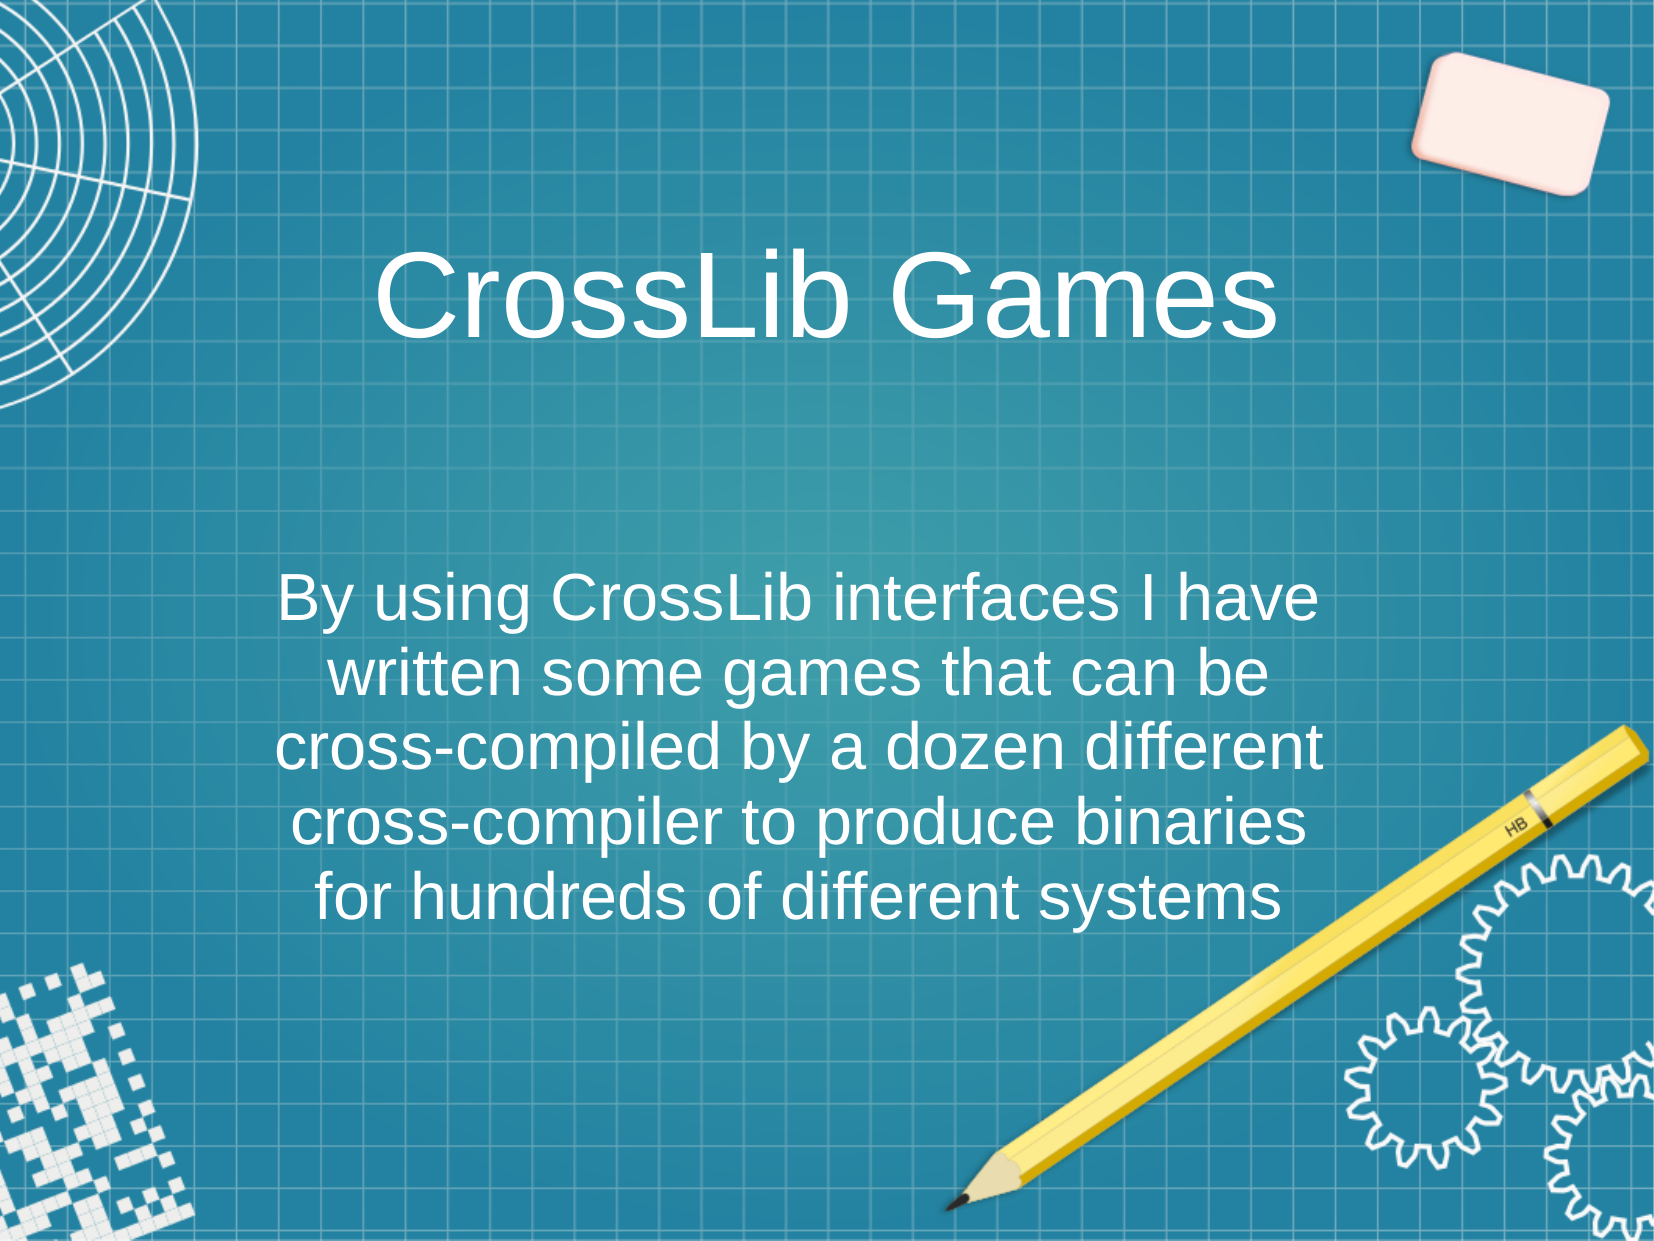

# CrossLib Games
By using CrossLib interfaces I have written some games that can be cross-compiled by a dozen different cross-compiler to produce binaries for hundreds of different systems